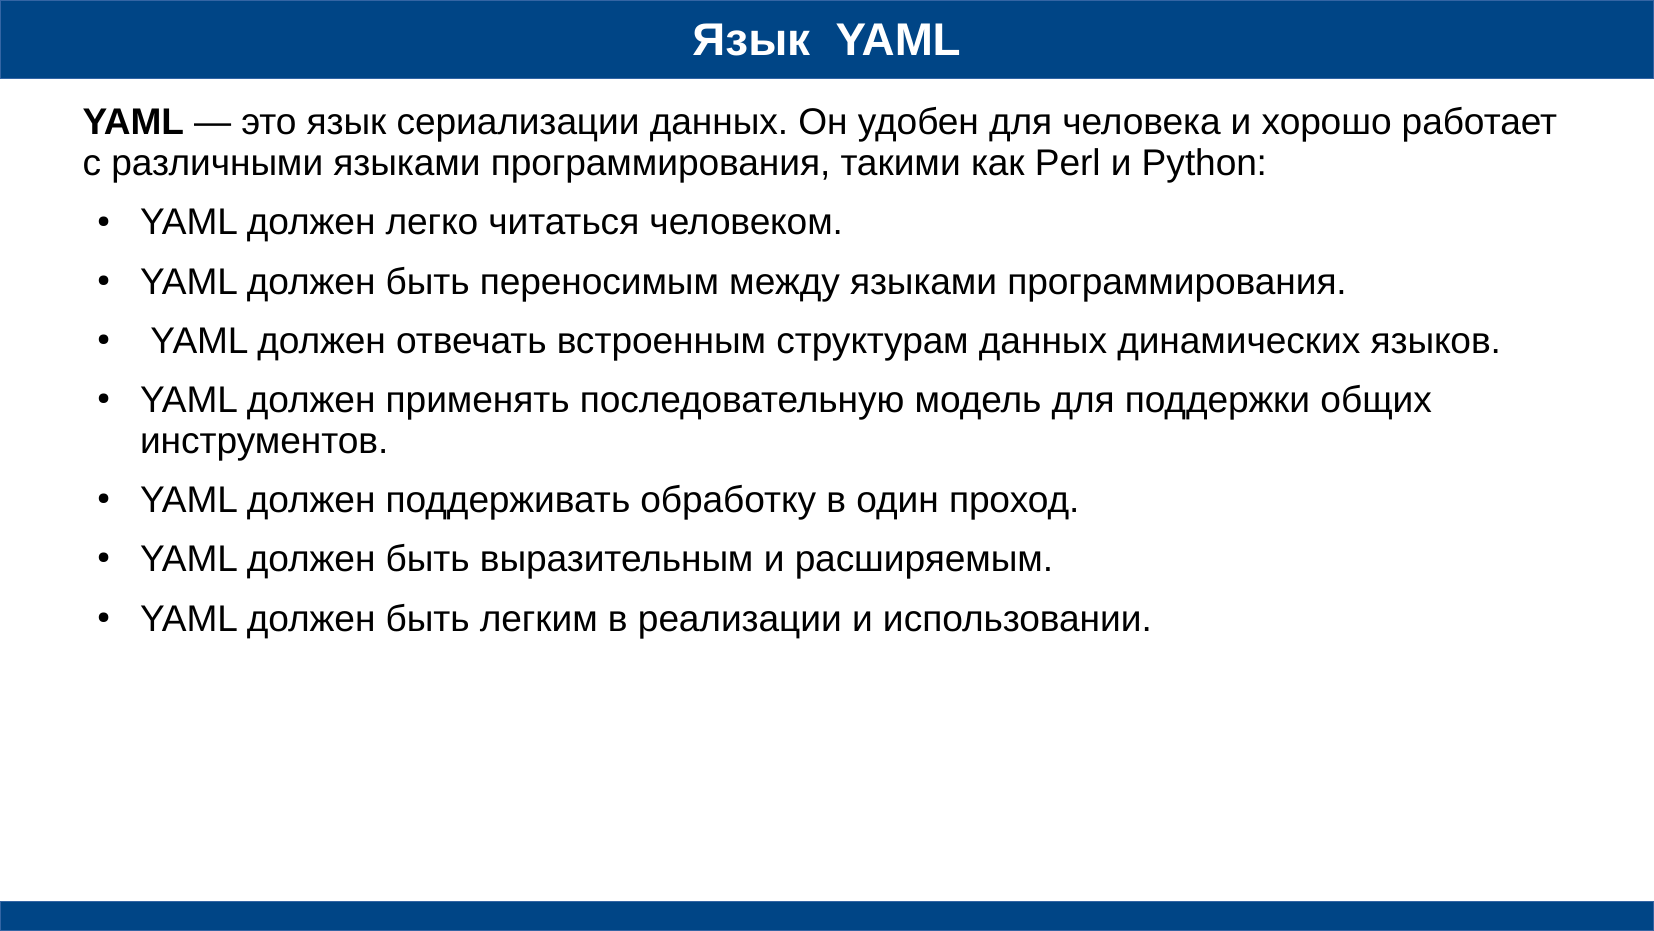

# Язык YAML
YAML — это язык сериализации данных. Он удобен для человека и хорошо работает с различными языками программирования, такими как Perl и Python:
YAML должен легко читаться человеком.
YAML должен быть переносимым между языками программирования.
 YAML должен отвечать встроенным структурам данных динамических языков.
YAML должен применять последовательную модель для поддержки общих инструментов.
YAML должен поддерживать обработку в один проход.
YAML должен быть выразительным и расширяемым.
YAML должен быть легким в реализации и использовании.